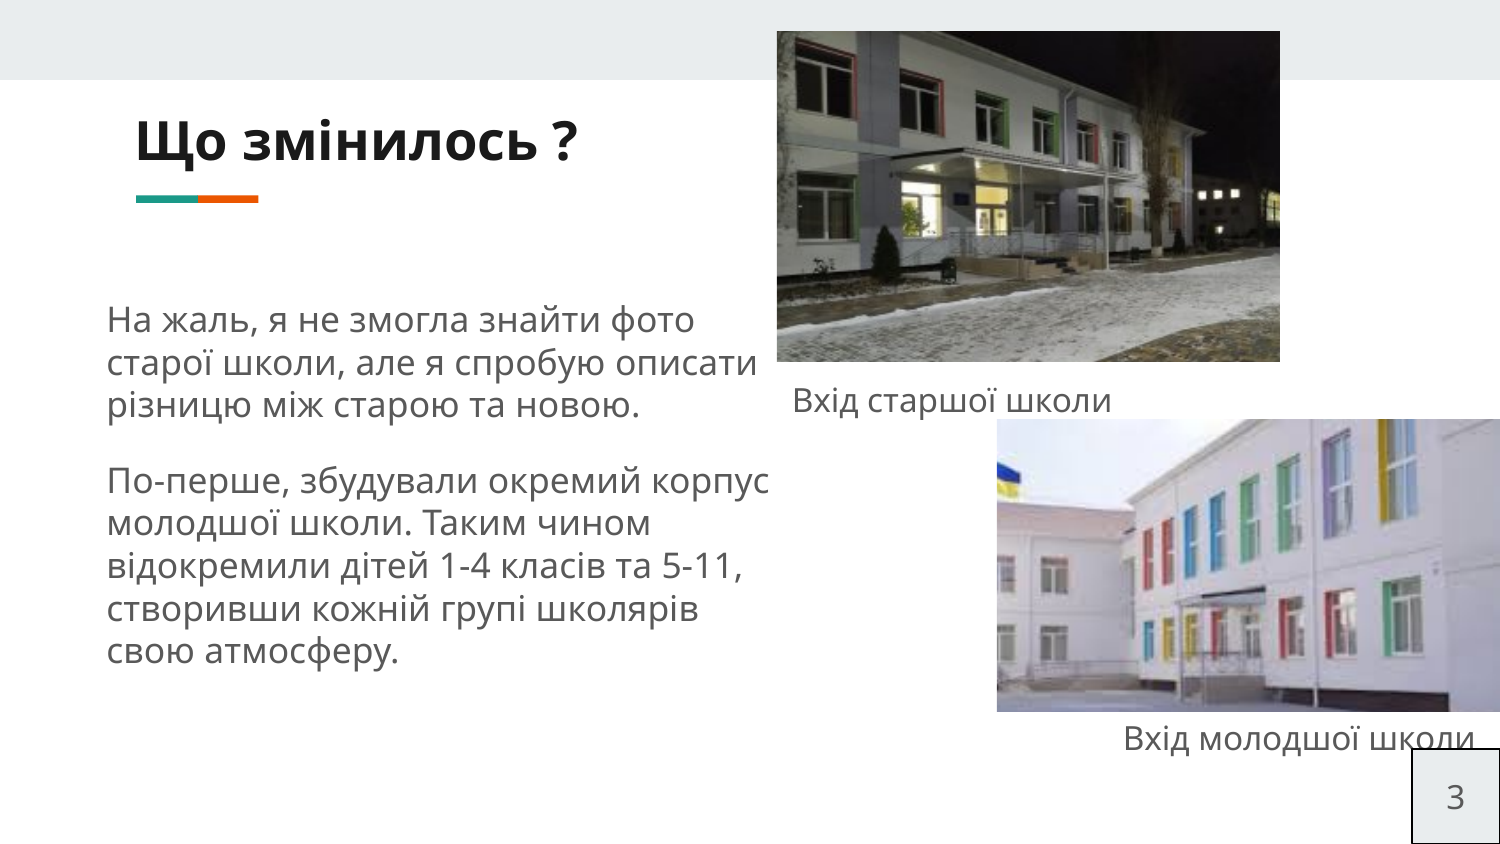

# Що змінилось ?
На жаль, я не змогла знайти фото старої школи, але я спробую описати різницю між старою та новою.
По-перше, збудували окремий корпус молодшої школи. Таким чином відокремили дітей 1-4 класів та 5-11, створивши кожній групі школярів свою атмосферу.
Вхід старшої школи
Вхід молодшої школи
3